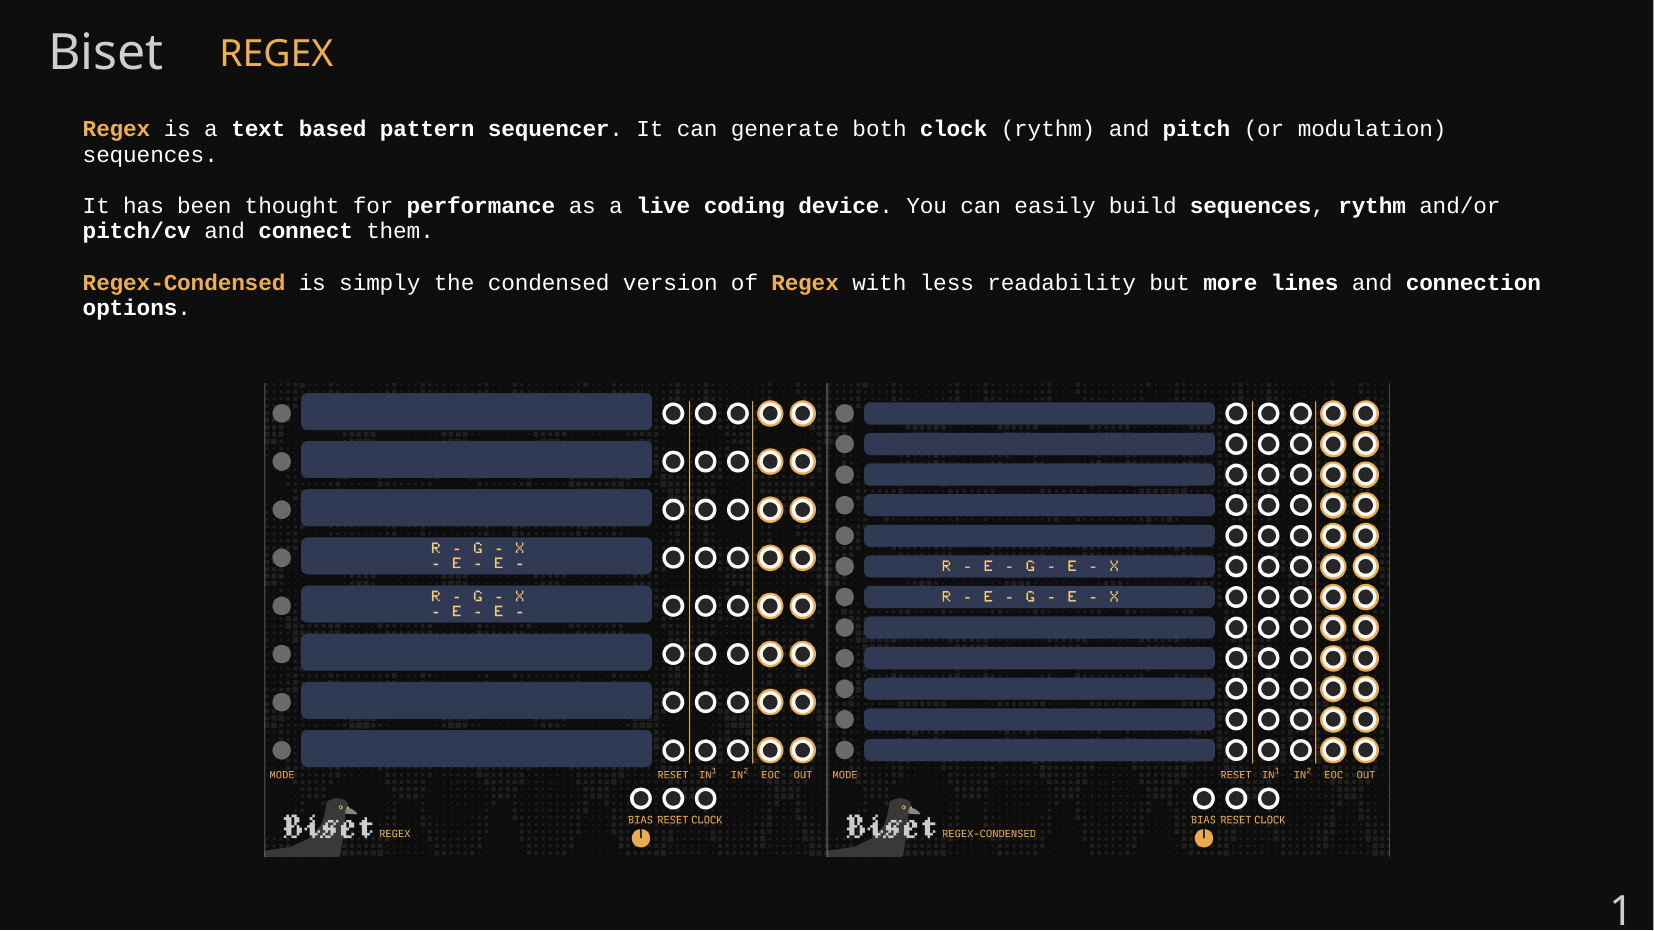

# Biset
REGEX
Regex is a text based pattern sequencer. It can generate both clock (rythm) and pitch (or modulation) sequences.
It has been thought for performance as a live coding device. You can easily build sequences, rythm and/or pitch/cv and connect them.
Regex-Condensed is simply the condensed version of Regex with less readability but more lines and connection options.
1